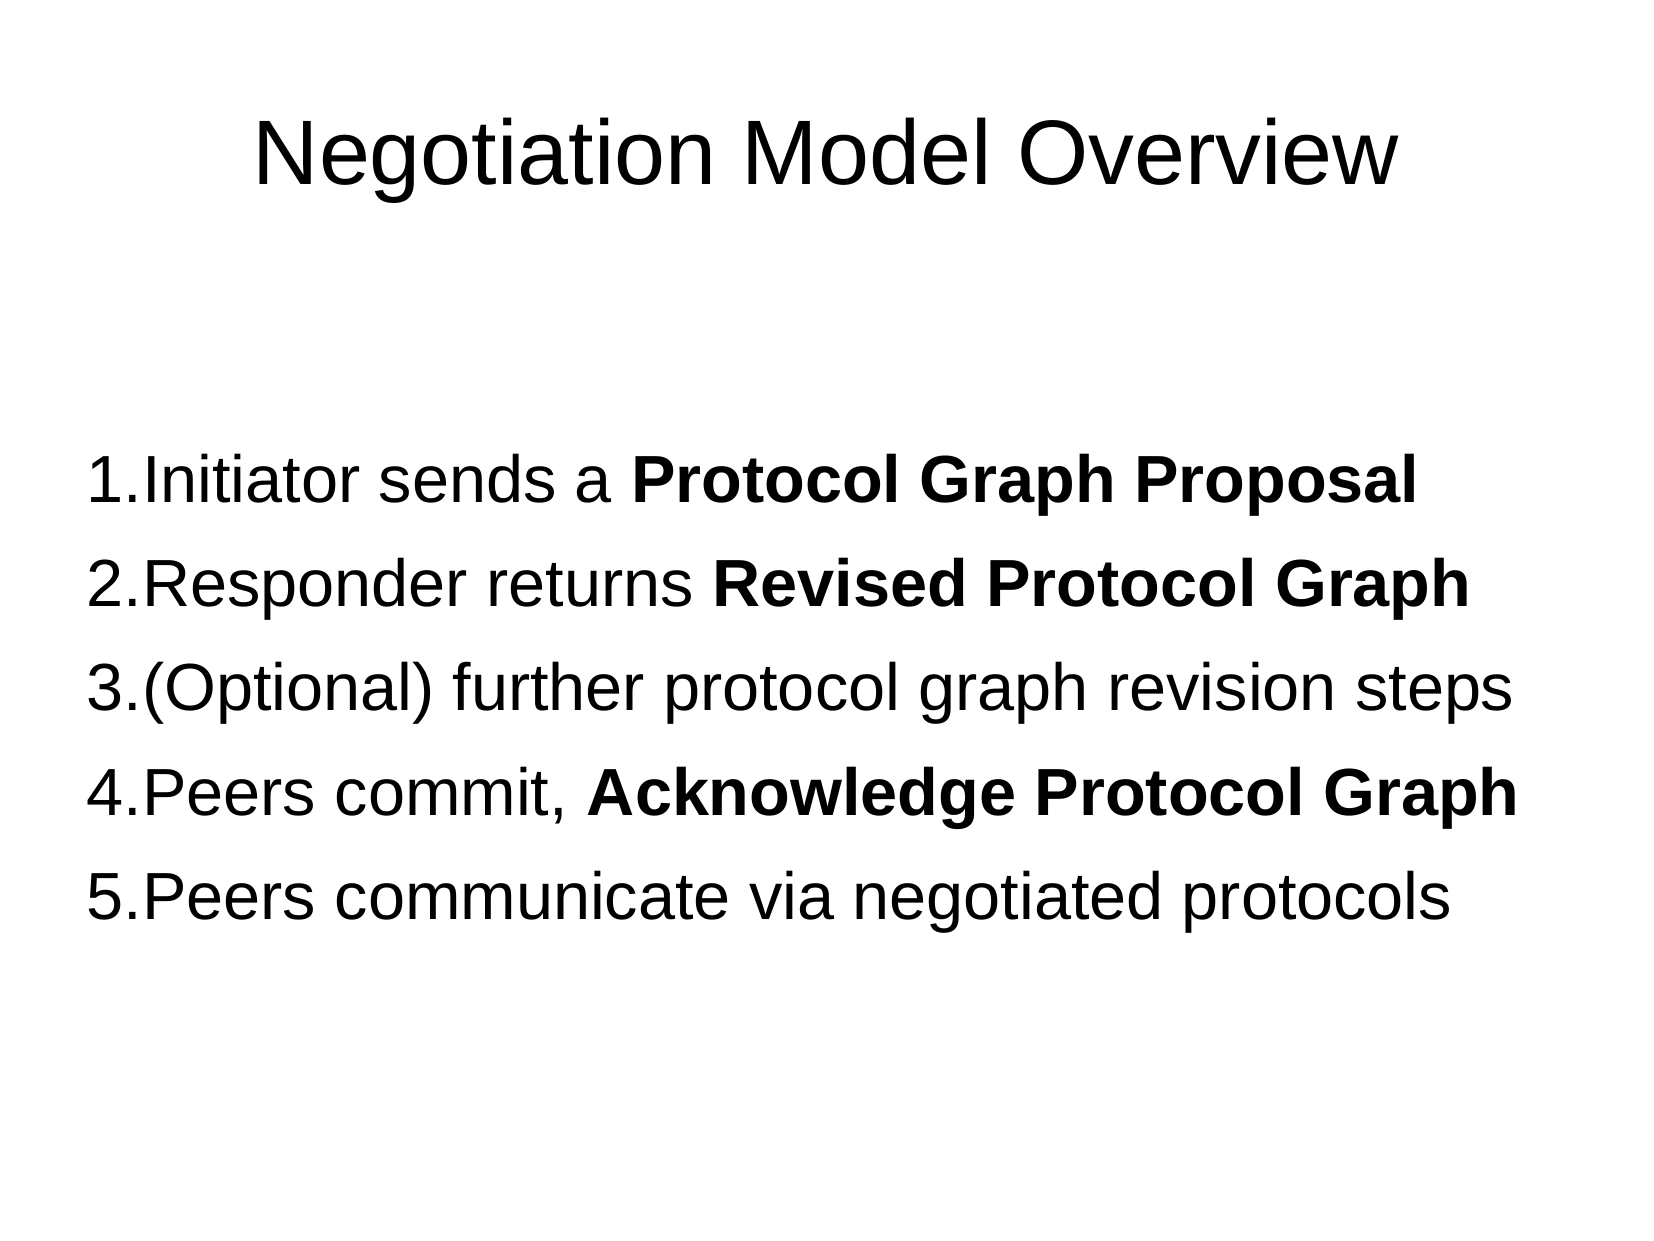

# Negotiation Model Overview
Initiator sends a Protocol Graph Proposal
Responder returns Revised Protocol Graph
(Optional) further protocol graph revision steps
Peers commit, Acknowledge Protocol Graph
Peers communicate via negotiated protocols